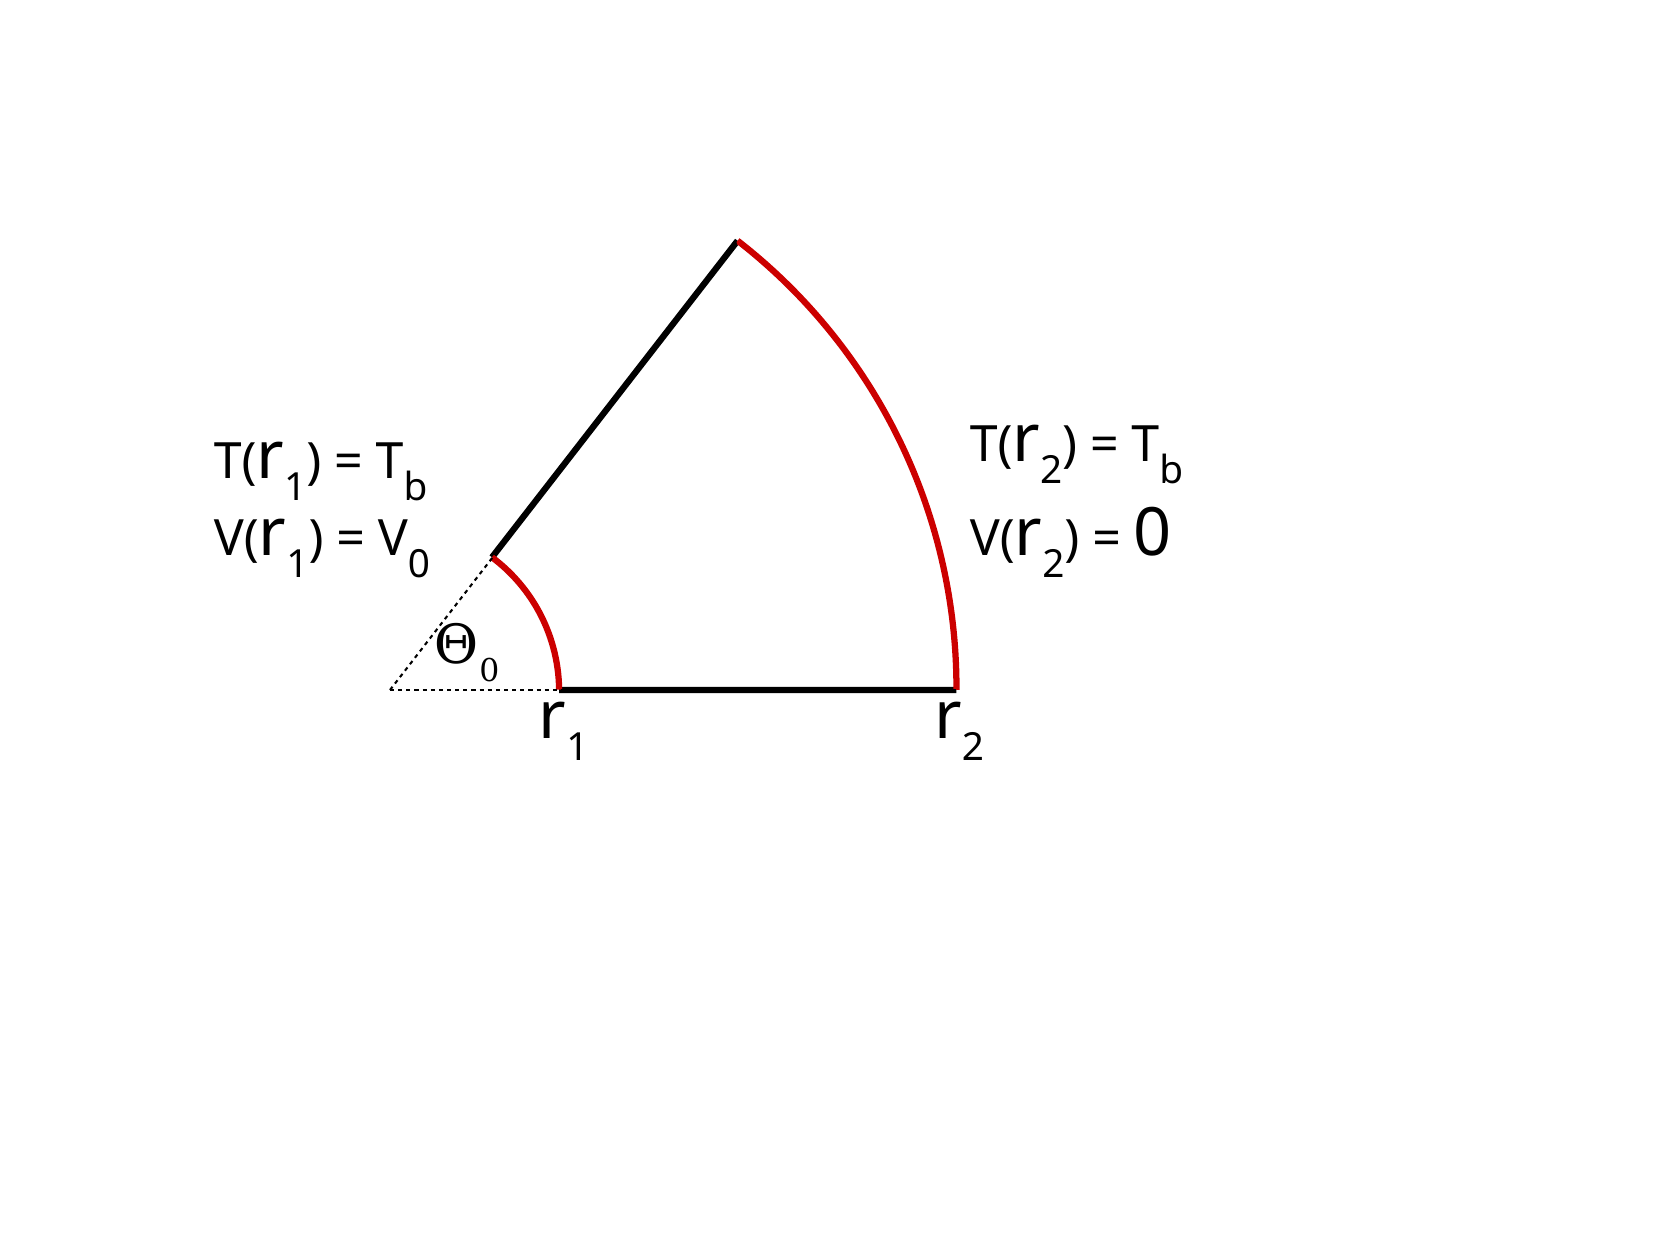

T(r2) = Tb
T(r1) = Tb
V(r1) = V0
V(r2) = 0
Θ0
r1
r2